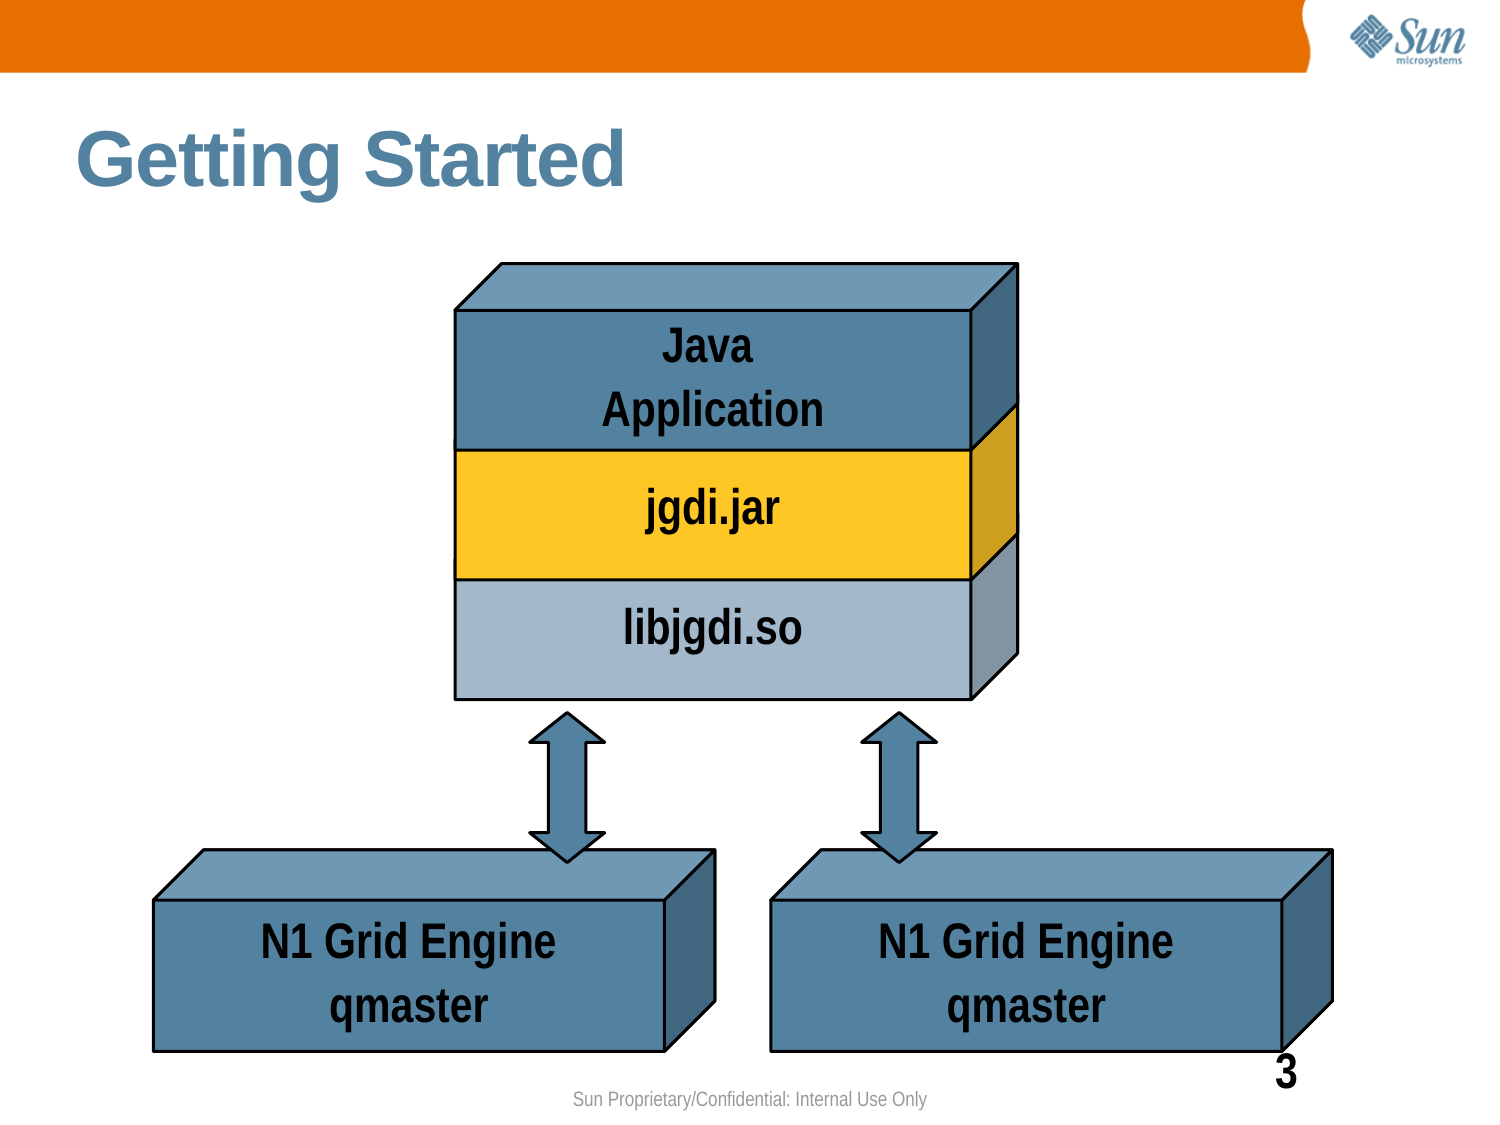

# Getting Started
Java
Application
jgdi.jar
libjgdi.so
N1 Grid Engine
qmaster
N1 Grid Engine
qmaster